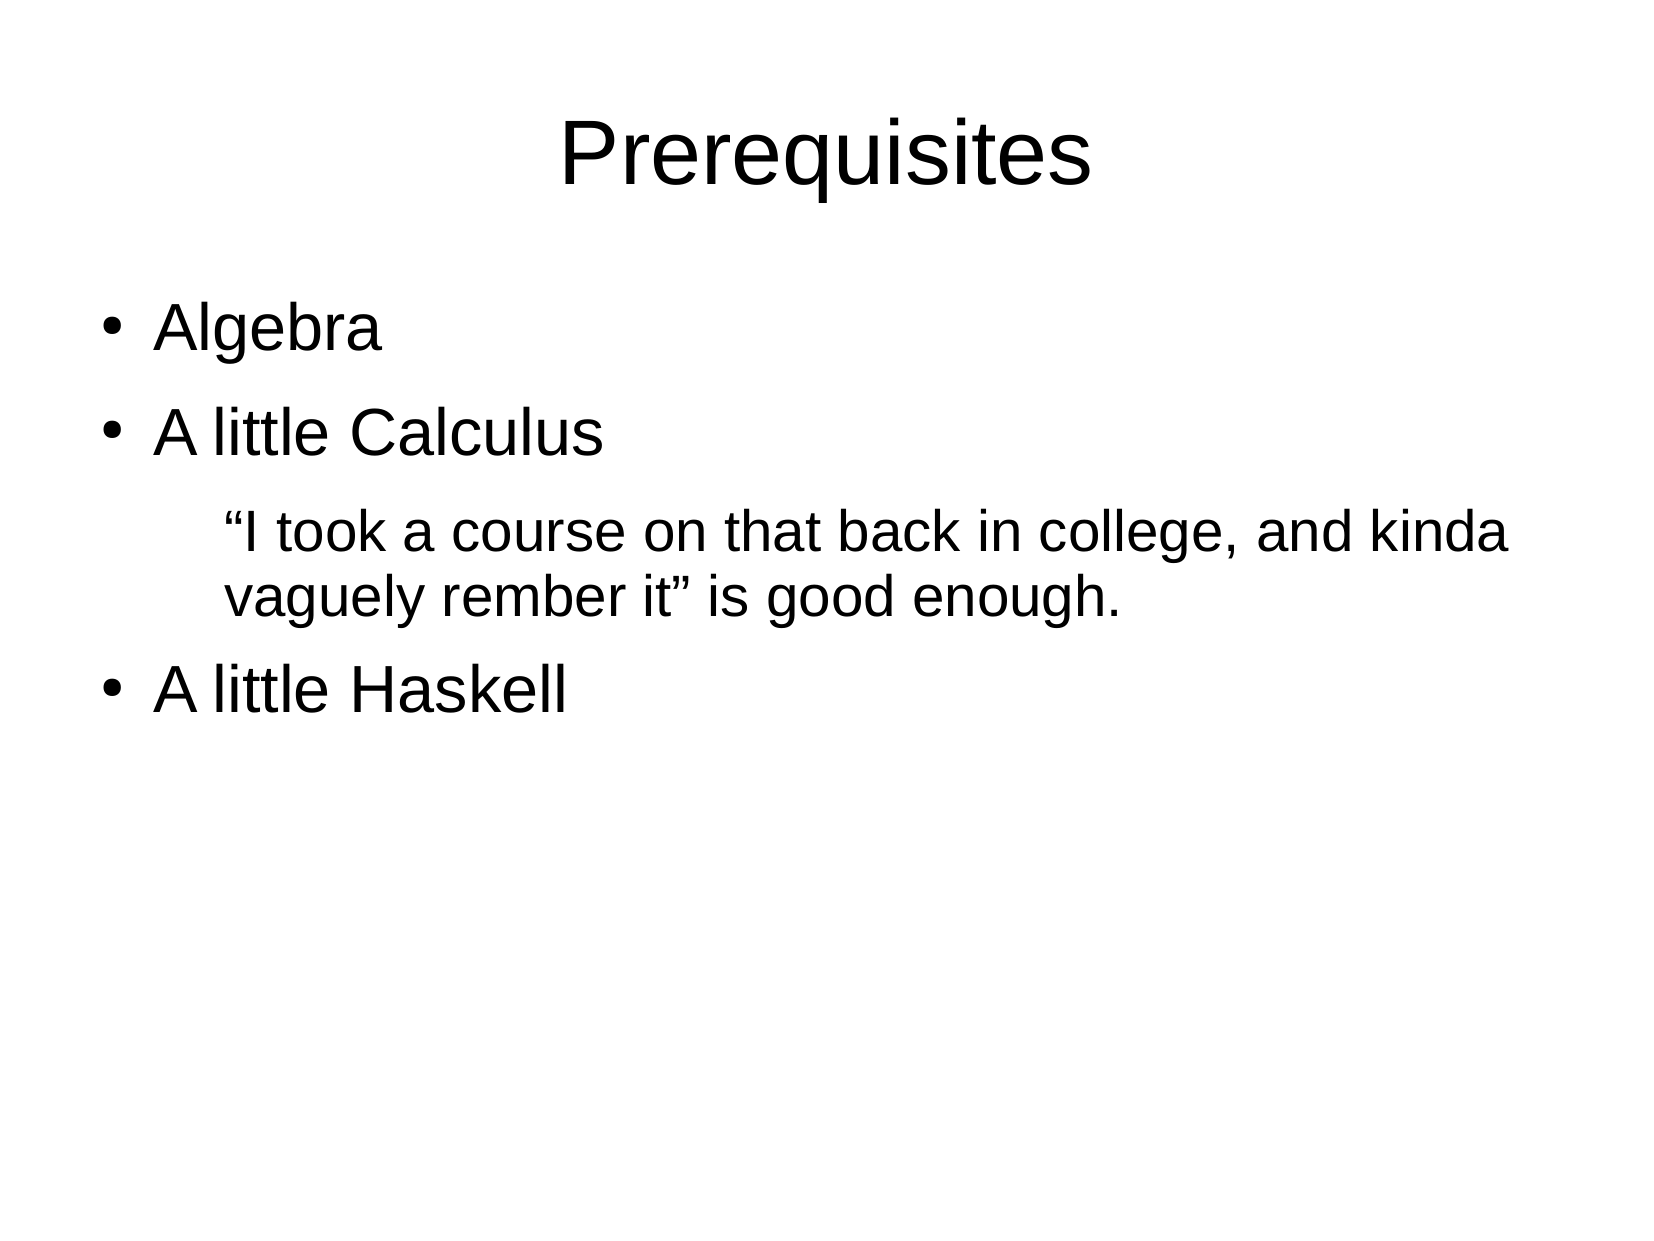

# Prerequisites
Algebra
A little Calculus
“I took a course on that back in college, and kinda vaguely rember it” is good enough.
A little Haskell